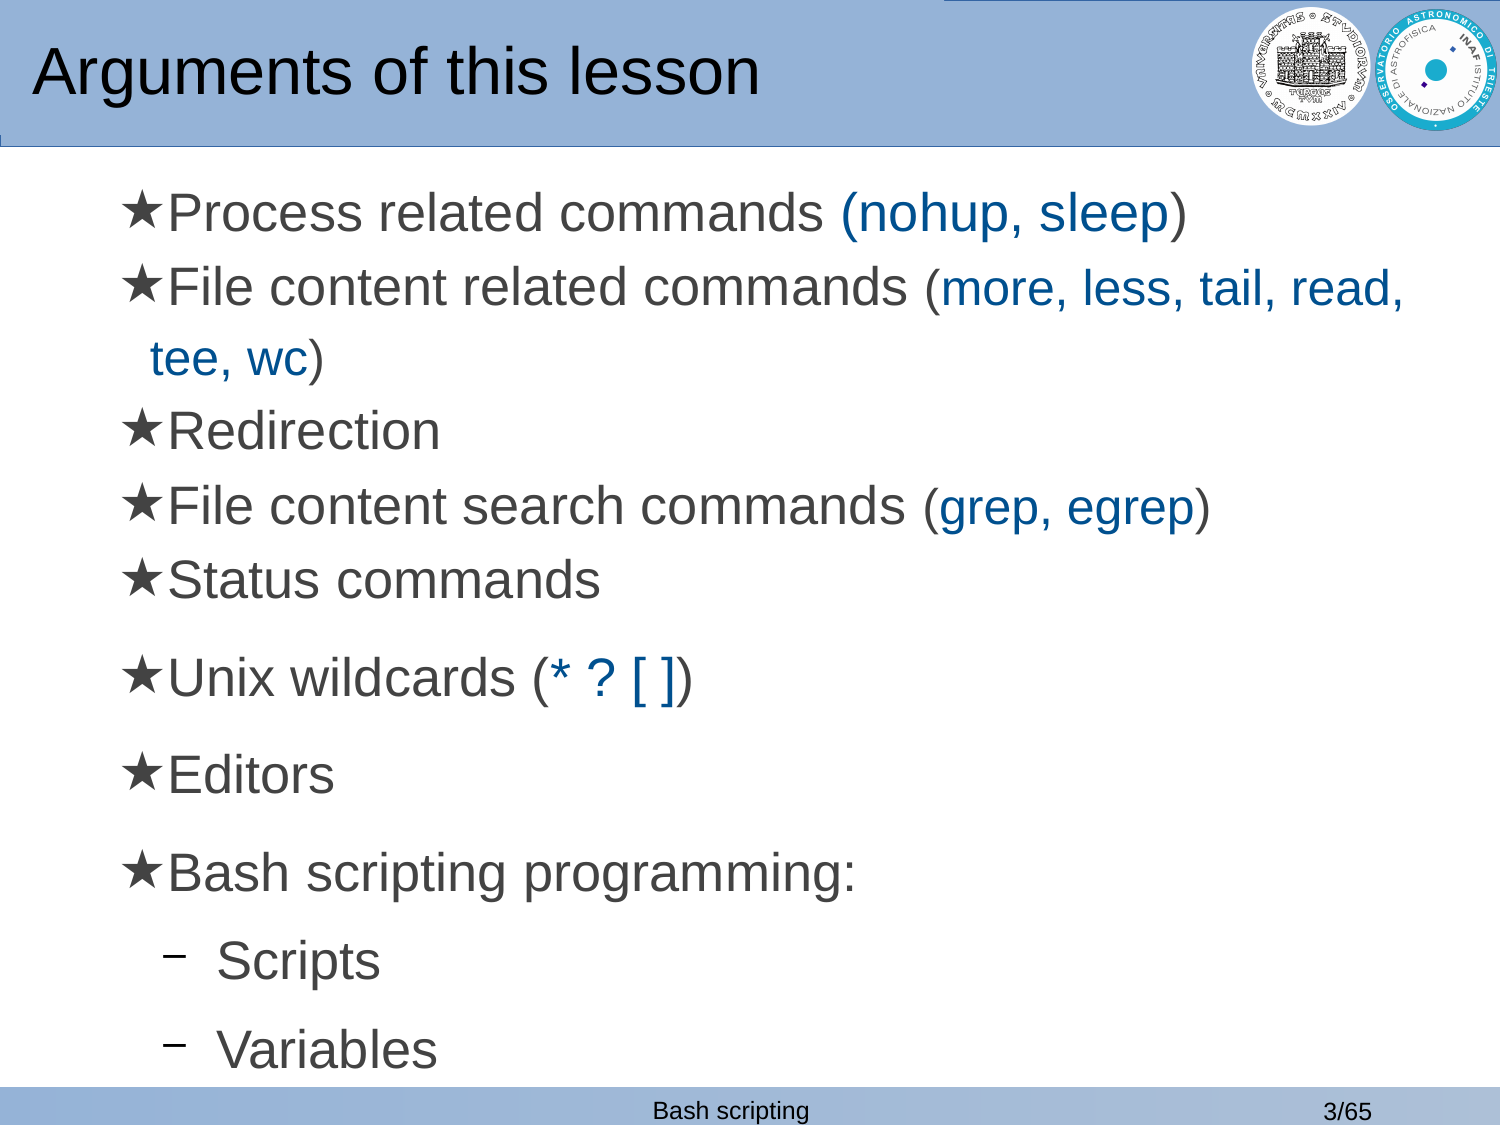

Traditional service delivery
Arguments of this lesson
# Process related commands (nohup, sleep)
File content related commands (more, less, tail, read, tee, wc)
Redirection
File content search commands (grep, egrep)
Status commands
Unix wildcards (* ? [ ])
Editors
Bash scripting programming:
Scripts
Variables